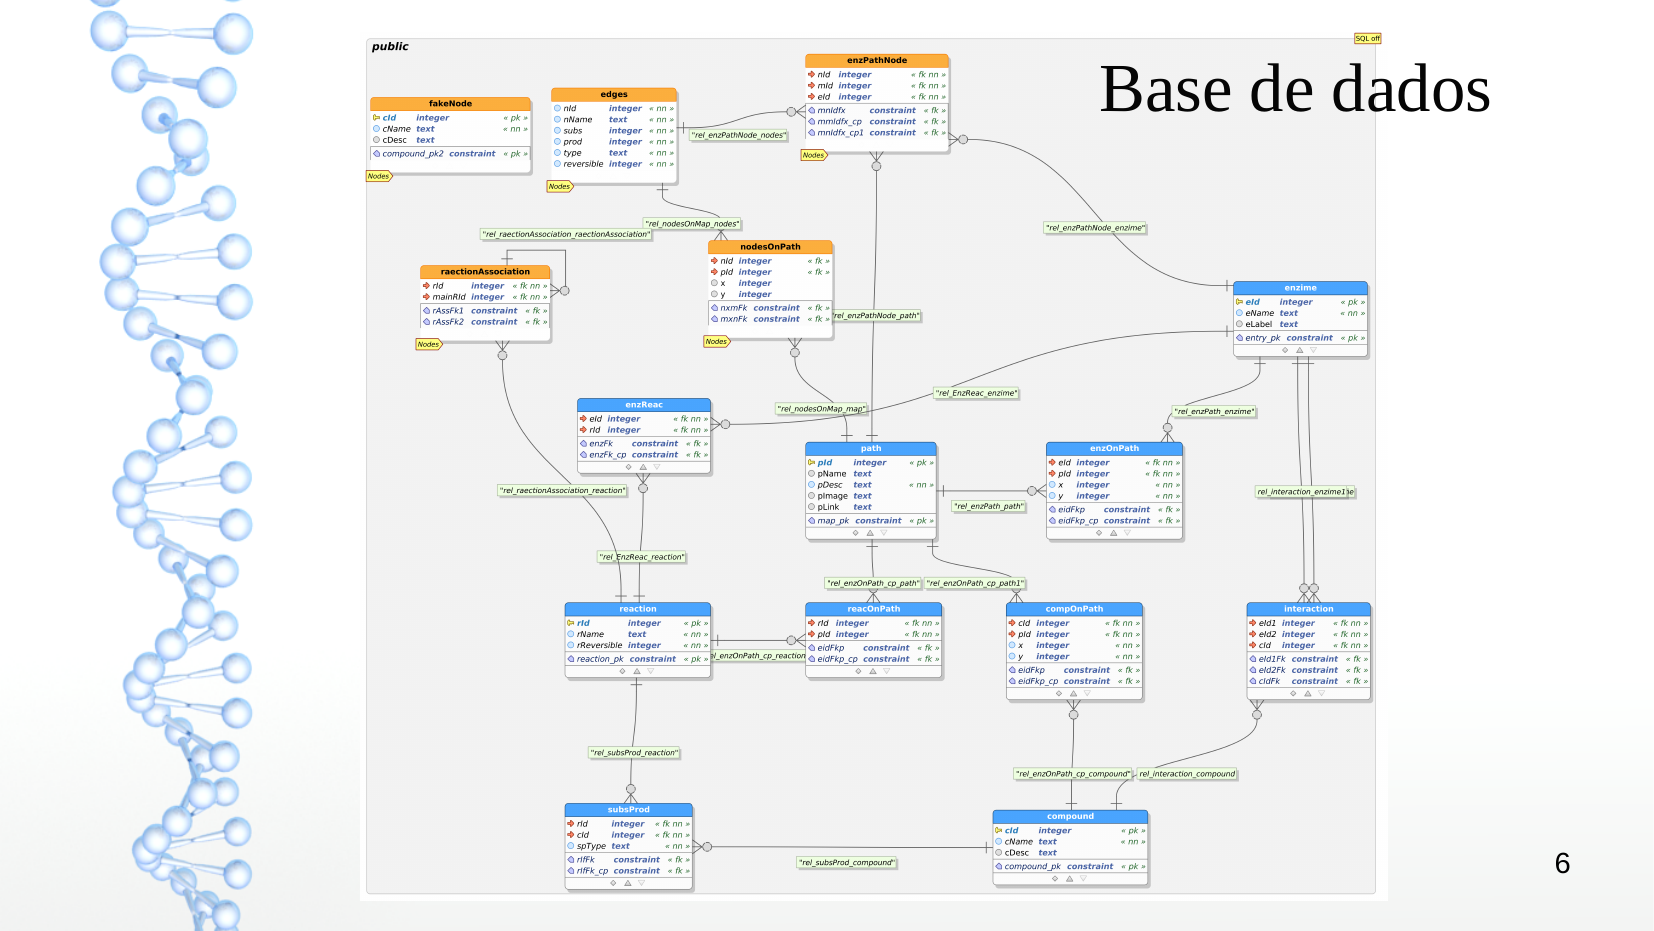

Base de dados
# Base de dados
6